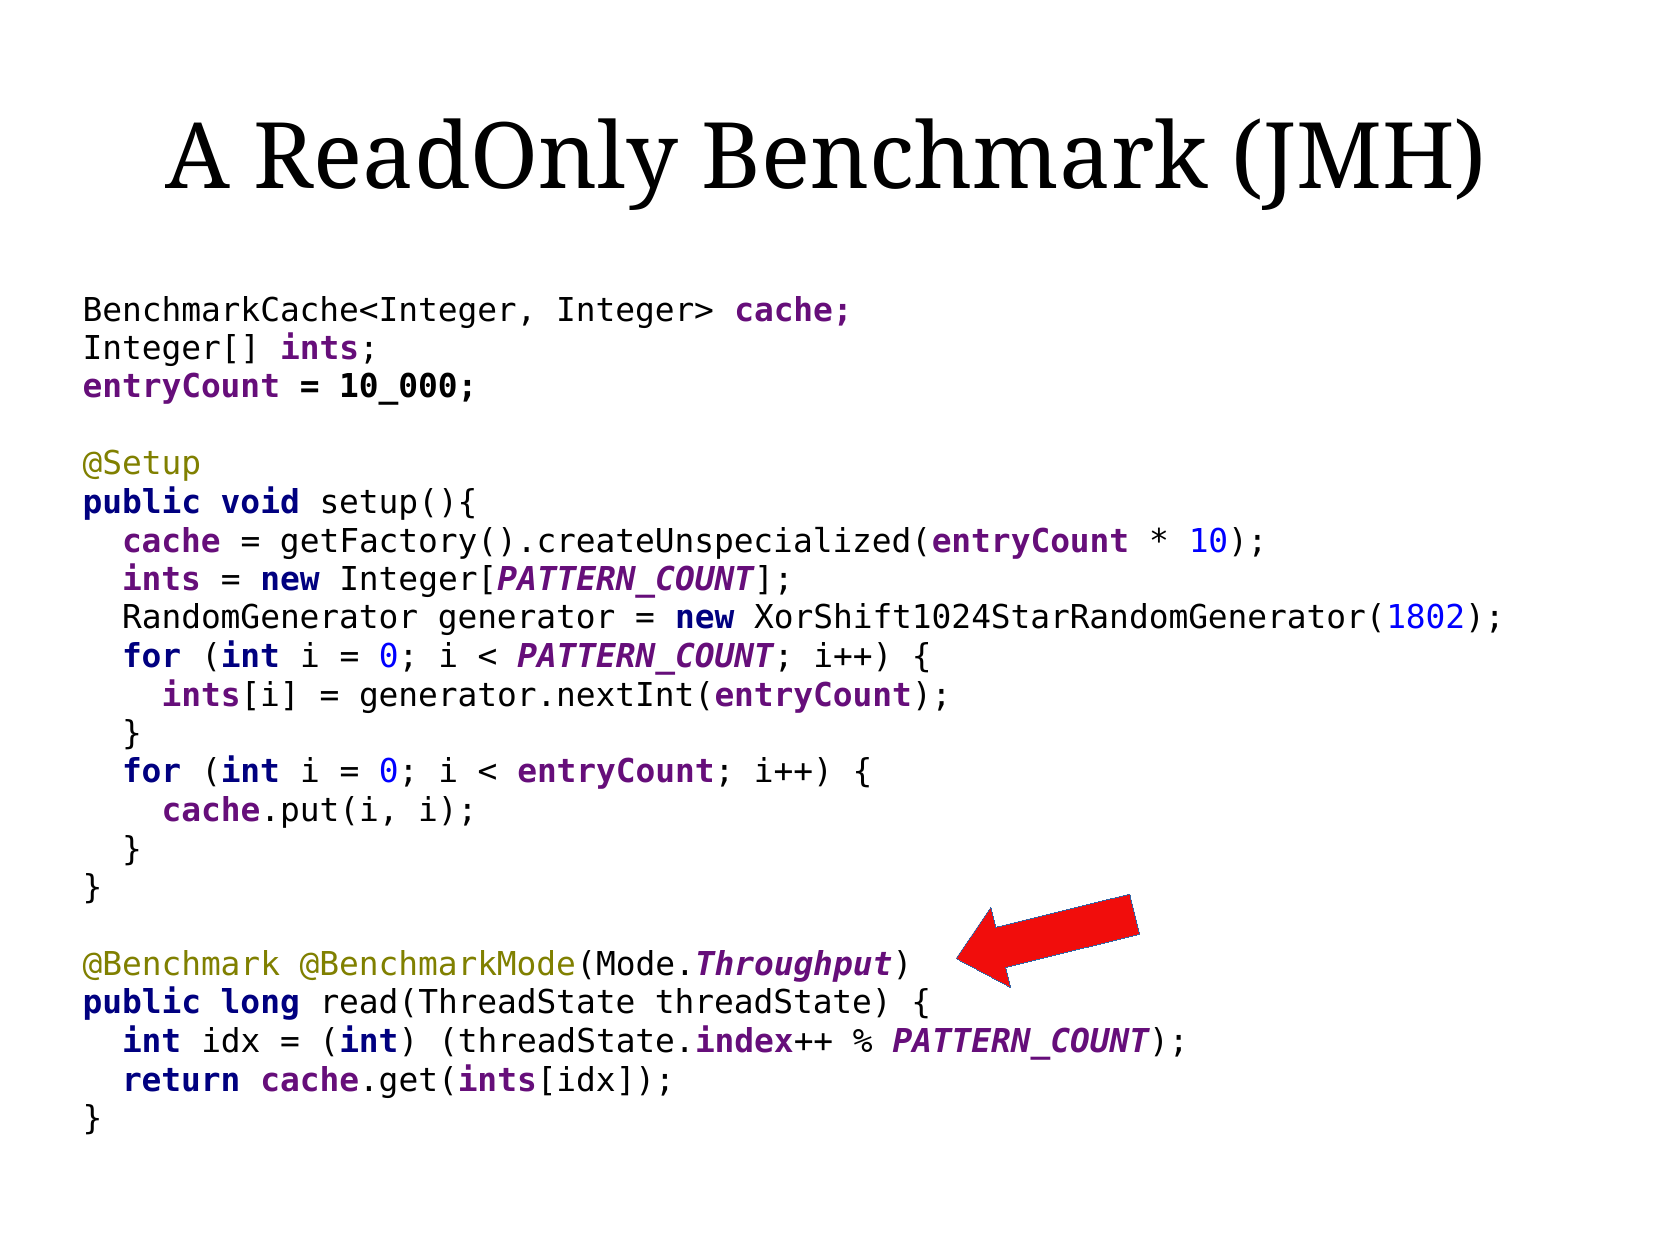

# A ReadOnly Benchmark (JMH)
BenchmarkCache<Integer, Integer> cache;
Integer[] ints;
entryCount = 10_000;
@Setup
public void setup(){
 cache = getFactory().createUnspecialized(entryCount * 10);
 ints = new Integer[PATTERN_COUNT];
 RandomGenerator generator = new XorShift1024StarRandomGenerator(1802);
 for (int i = 0; i < PATTERN_COUNT; i++) {
 ints[i] = generator.nextInt(entryCount);
 }
 for (int i = 0; i < entryCount; i++) {
 cache.put(i, i);
 }
}
@Benchmark @BenchmarkMode(Mode.Throughput)
public long read(ThreadState threadState) {
 int idx = (int) (threadState.index++ % PATTERN_COUNT);
 return cache.get(ints[idx]);
}